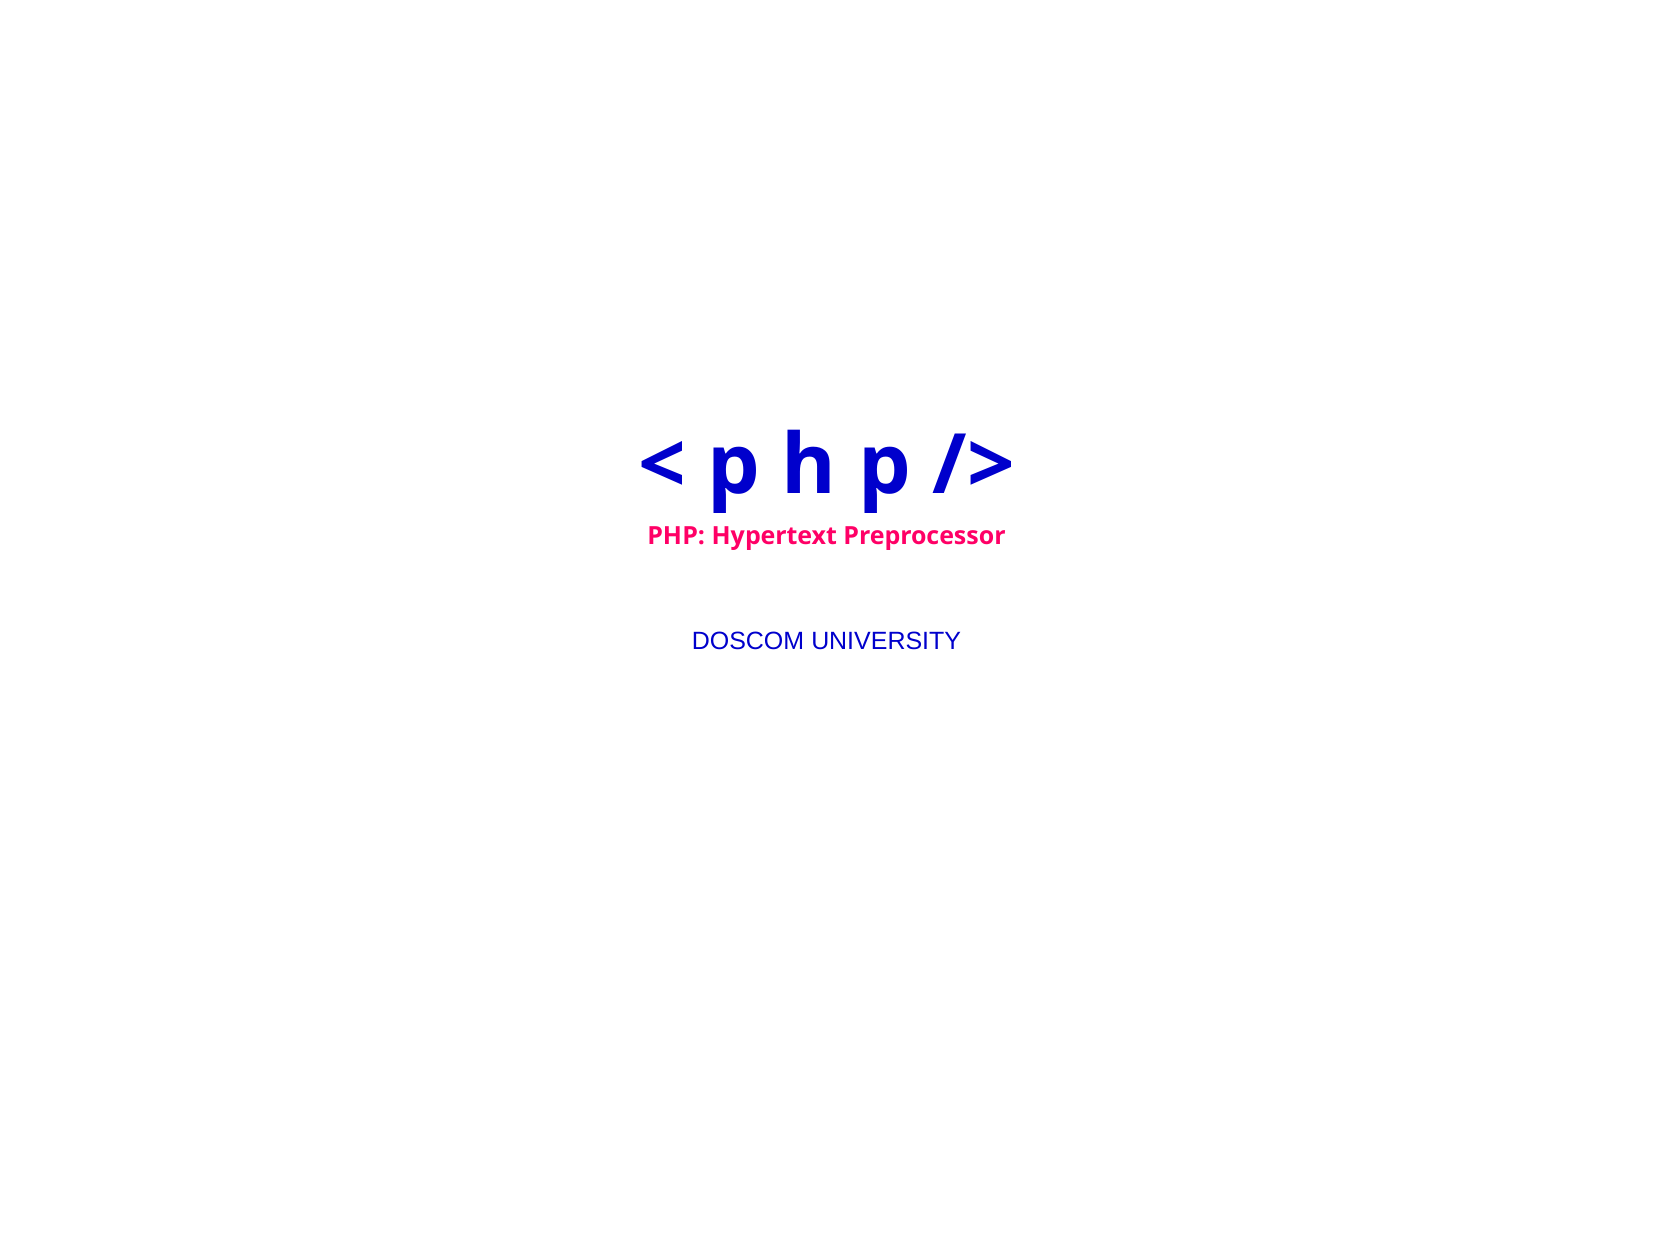

# < p h p />
PHP: Hypertext Preprocessor
DOSCOM UNIVERSITY